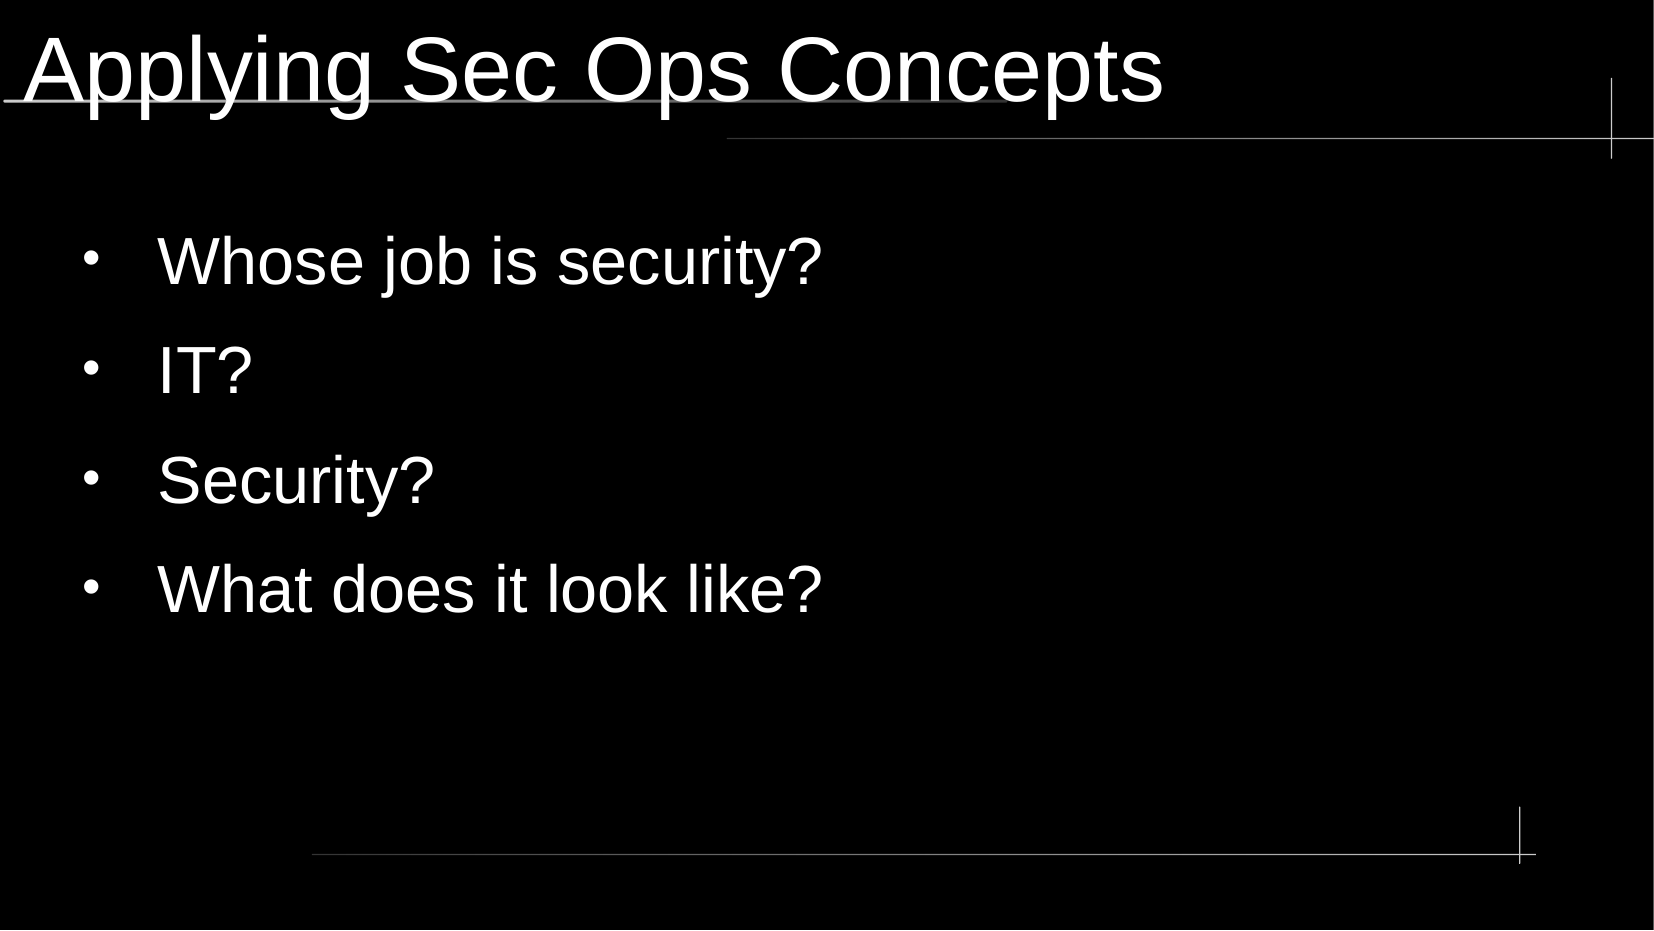

# Applying Sec Ops Concepts
Whose job is security?
IT?
Security?
What does it look like?
2